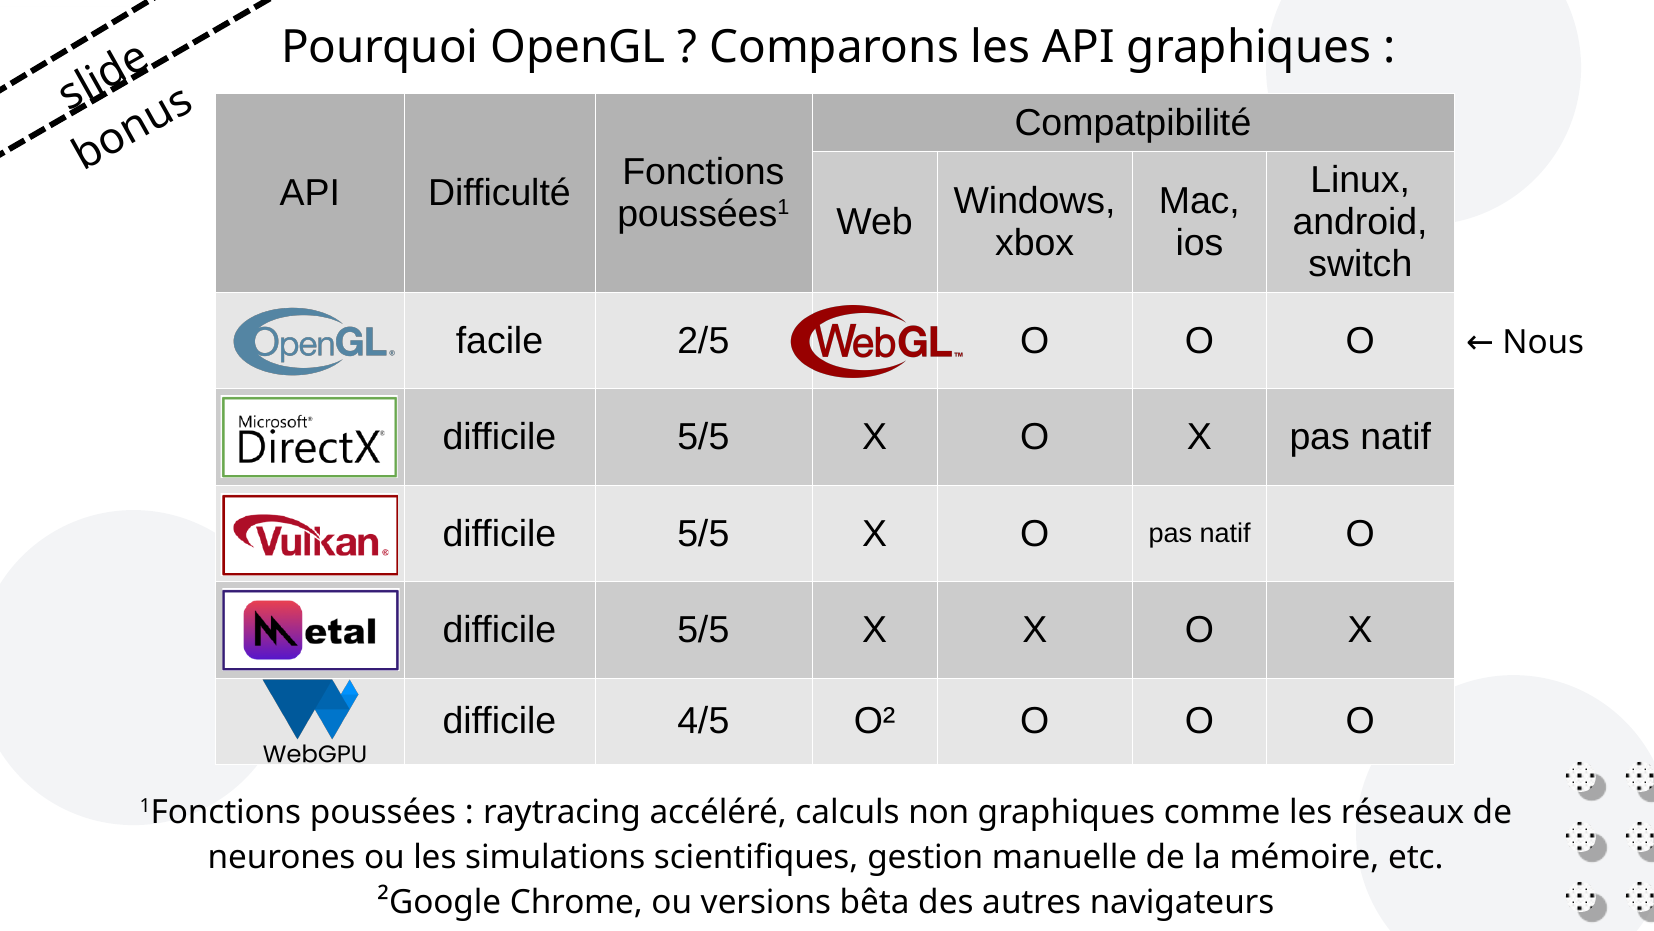

Pourquoi OpenGL ? Comparons les API graphiques :
slide bonus
| API | Difficulté | Fonctions poussées1 | Compatpibilité | | | |
| --- | --- | --- | --- | --- | --- | --- |
| | | | Web | Windows, xbox | Mac, ios | Linux, android, switch |
| | facile | 2/5 | | O | O | O |
| | difficile | 5/5 | X | O | X | pas natif |
| | difficile | 5/5 | X | O | pas natif | O |
| | difficile | 5/5 | X | X | O | X |
| | difficile | 4/5 | O² | O | O | O |
← Nous
1Fonctions poussées : raytracing accéléré, calculs non graphiques comme les réseaux de neurones ou les simulations scientifiques, gestion manuelle de la mémoire, etc.
²Google Chrome, ou versions bêta des autres navigateurs